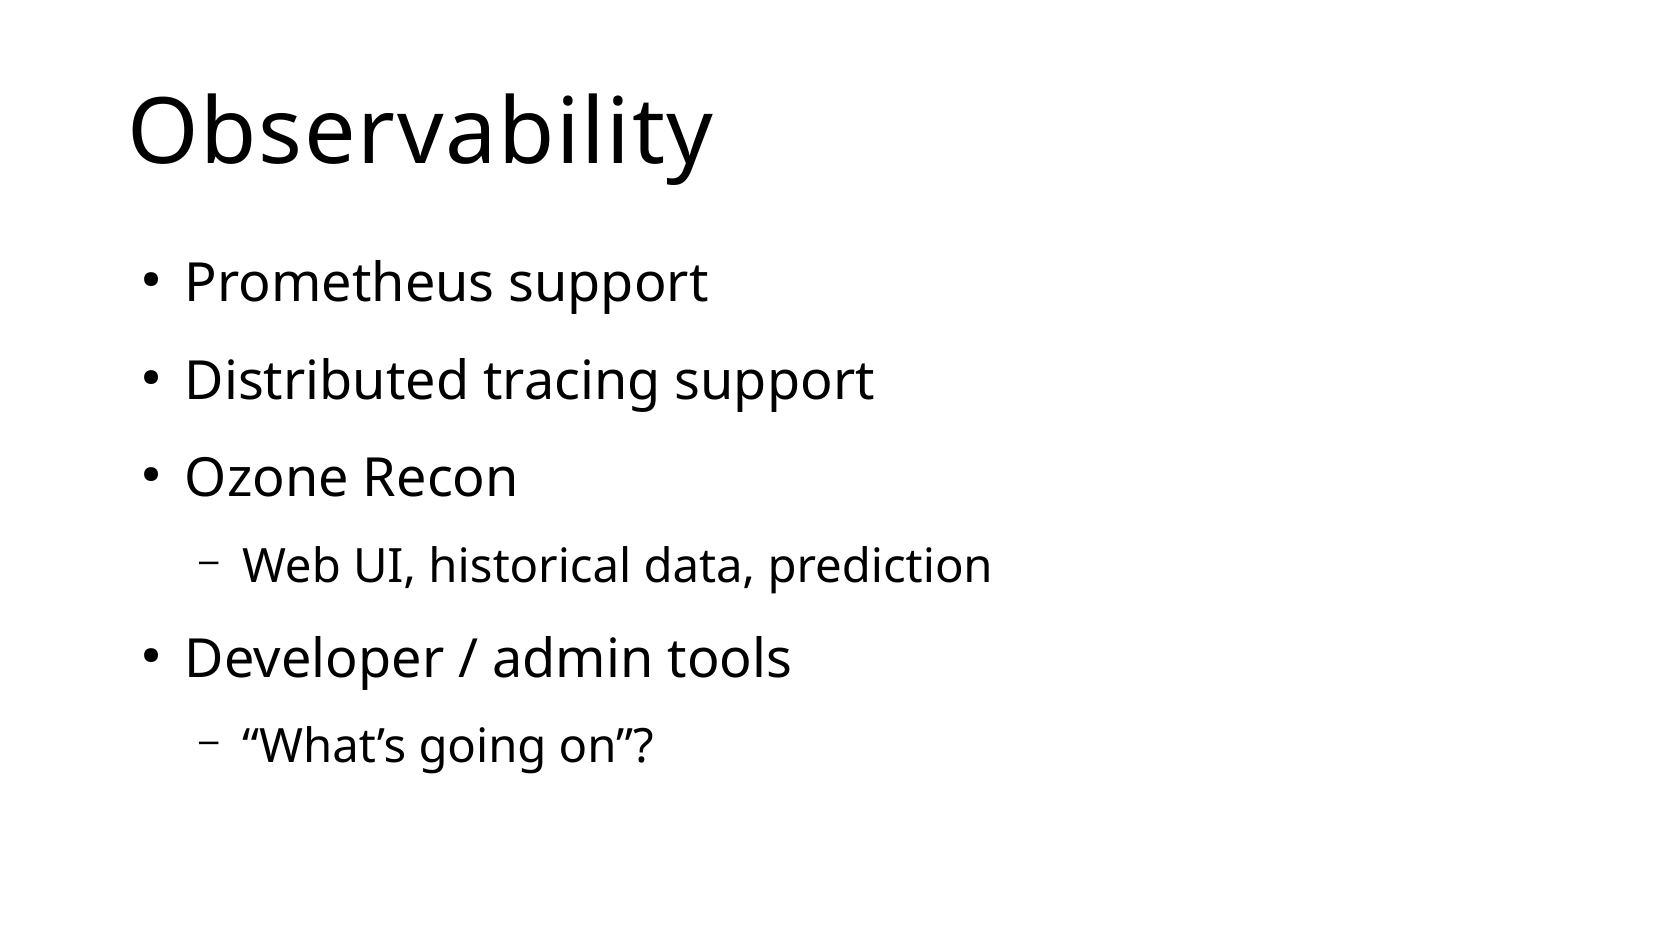

# Observability
Prometheus support
Distributed tracing support
Ozone Recon
Web UI, historical data, prediction
Developer / admin tools
“What’s going on”?